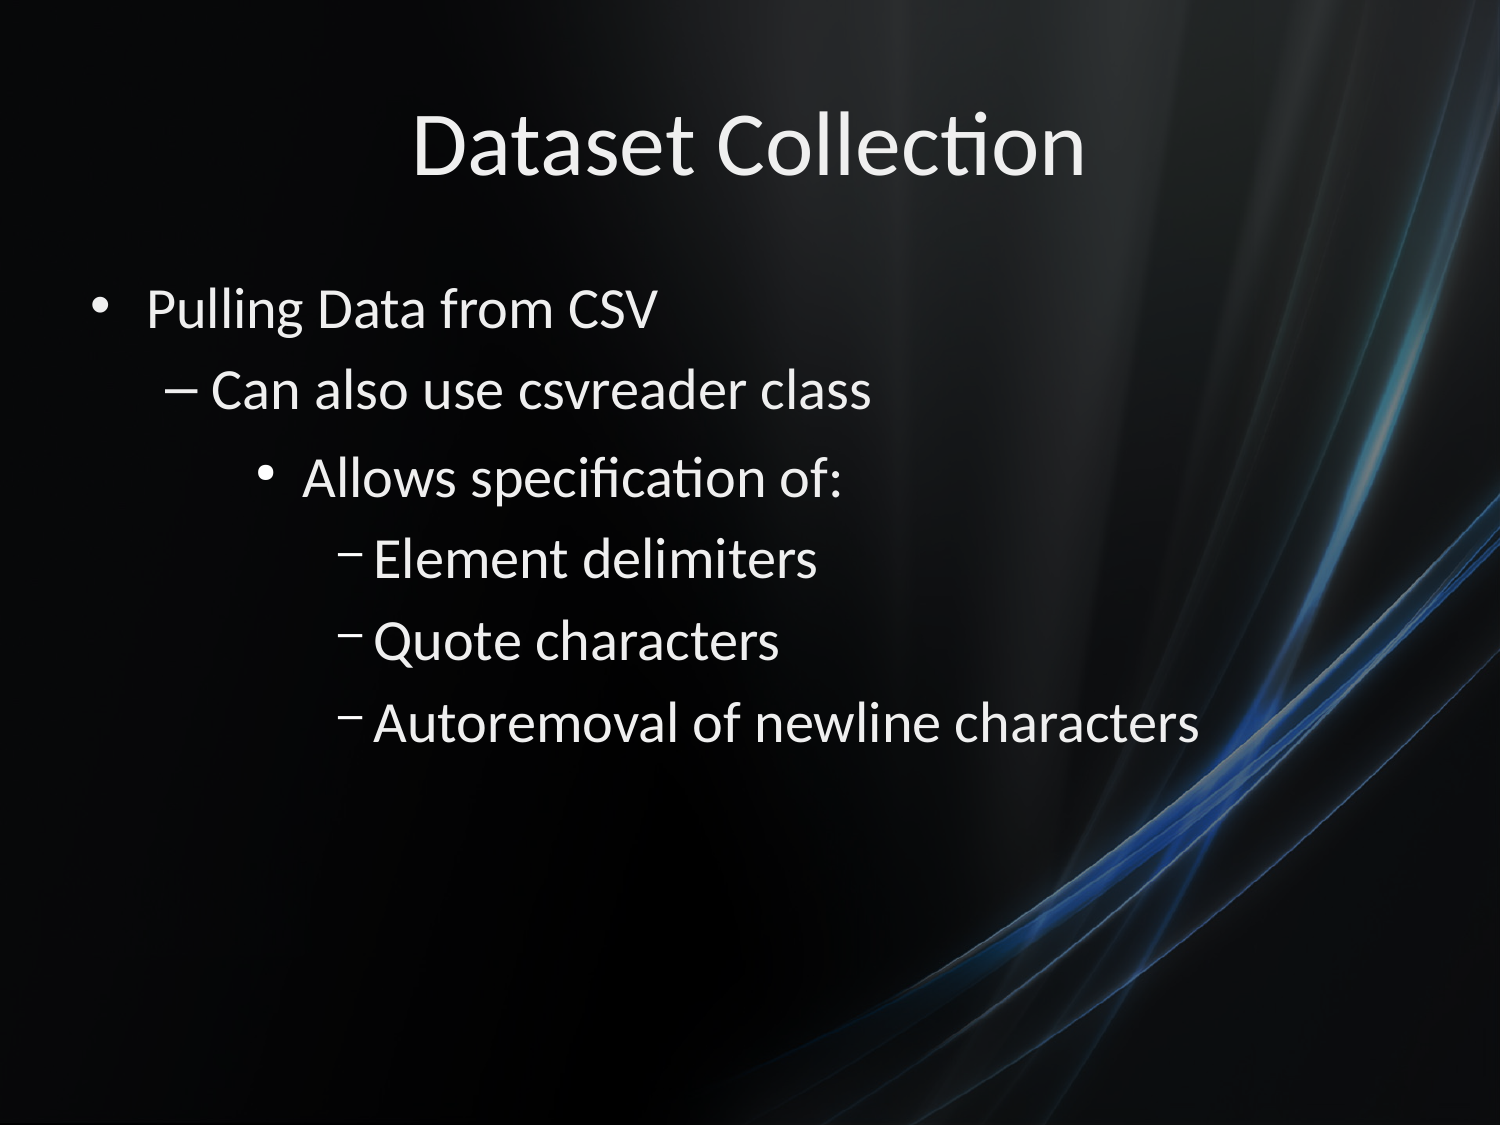

# Dataset Collection
Pulling Data from CSV
Can also use csvreader class
Allows specification of:
Element delimiters
Quote characters
Autoremoval of newline characters